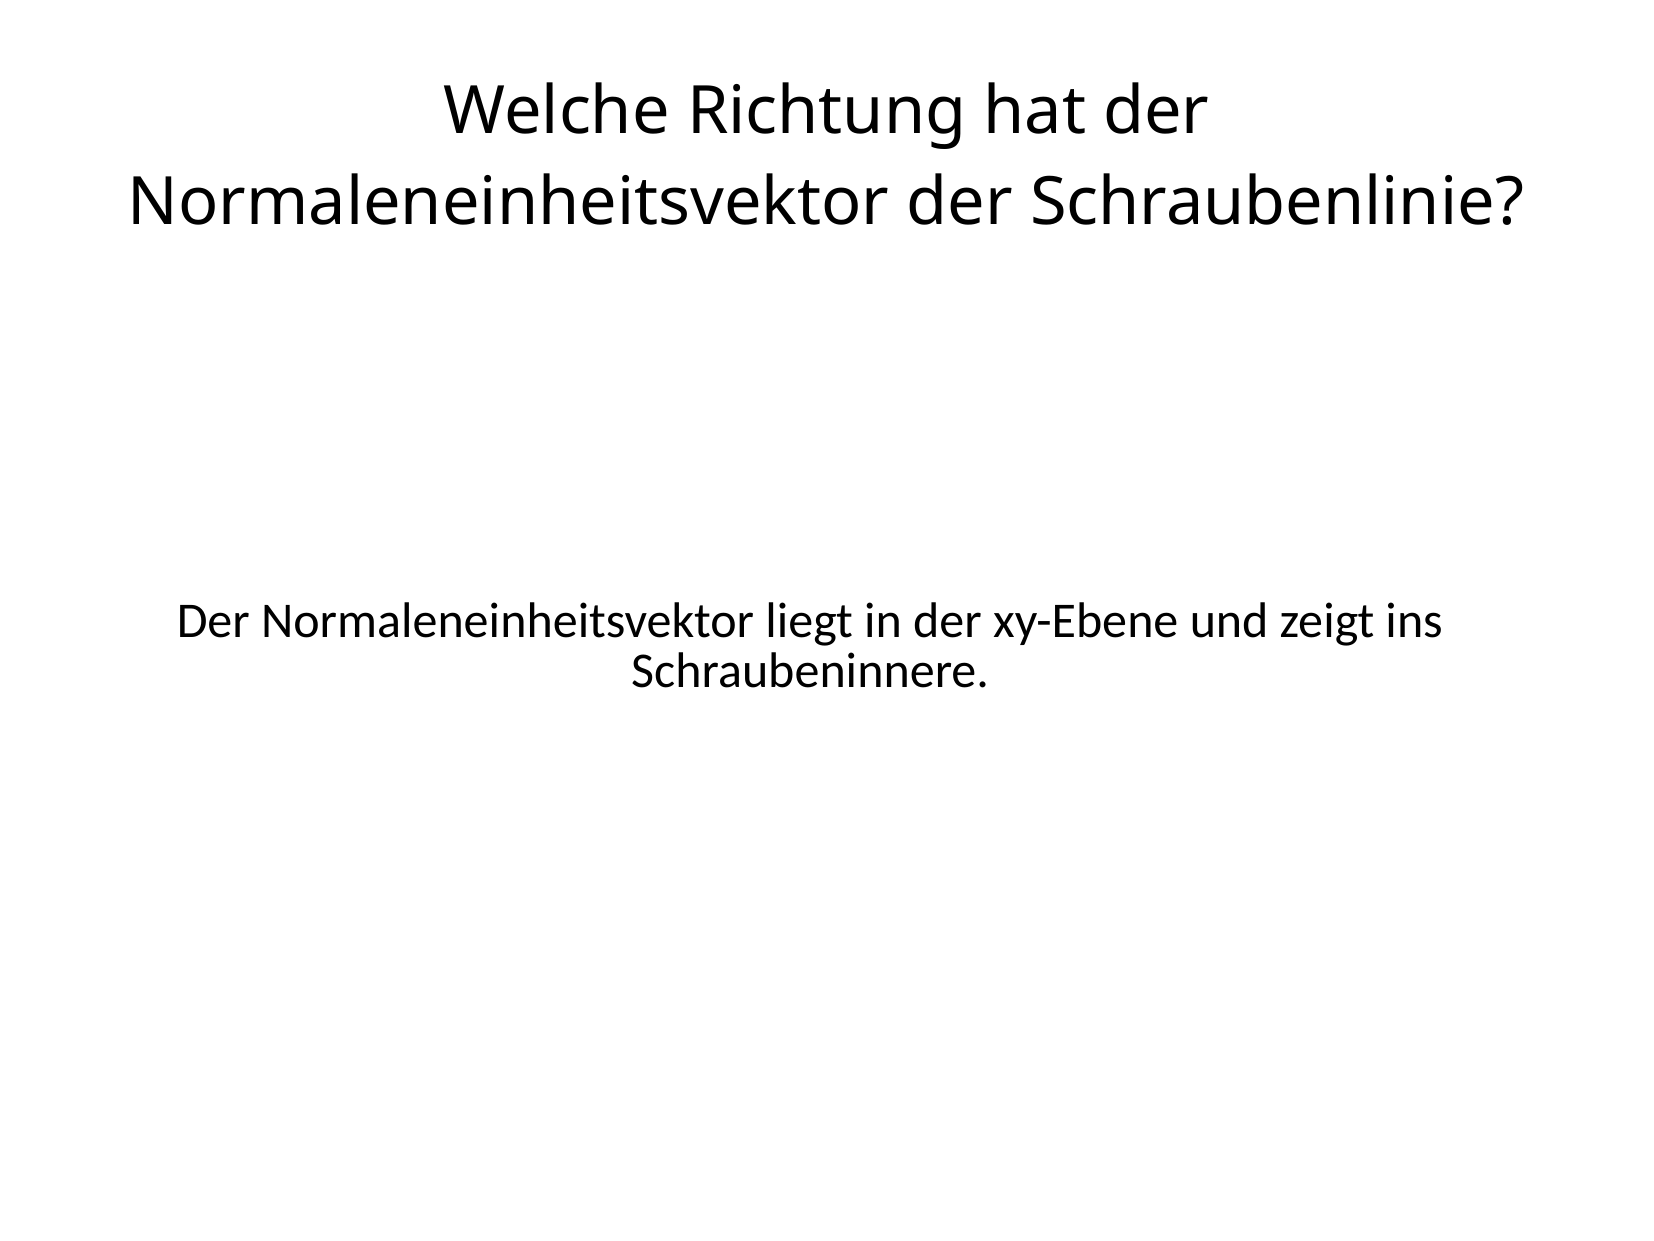

# Welche Richtung hat der Normaleneinheitsvektor der Schraubenlinie?
Der Normaleneinheitsvektor liegt in der xy-Ebene und zeigt ins Schraubeninnere.